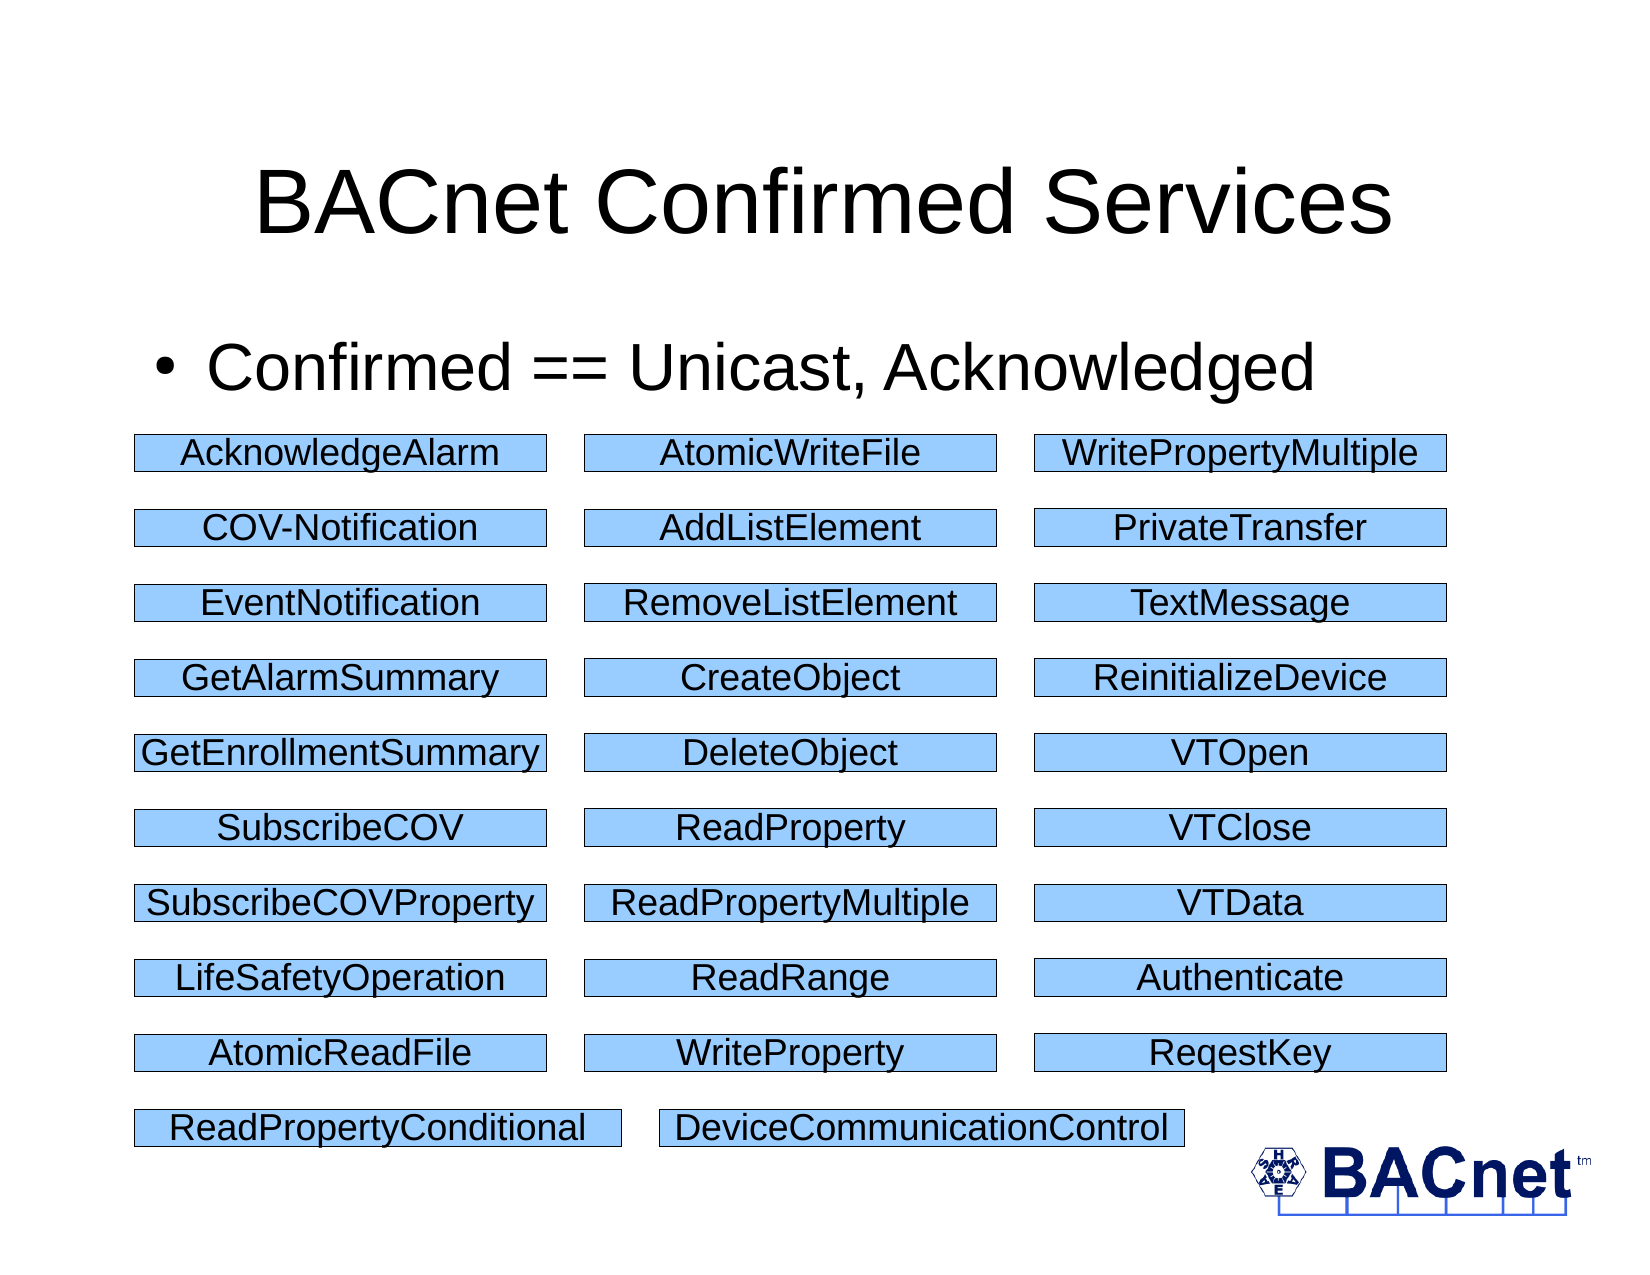

# BACnet Confirmed Services
Confirmed == Unicast, Acknowledged
AtomicWriteFile
WritePropertyMultiple
AcknowledgeAlarm
PrivateTransfer
COV-Notification
AddListElement
RemoveListElement
TextMessage
EventNotification
CreateObject
ReinitializeDevice
GetAlarmSummary
DeleteObject
VTOpen
GetEnrollmentSummary
ReadProperty
VTClose
SubscribeCOV
VTData
SubscribeCOVProperty
ReadPropertyMultiple
Authenticate
LifeSafetyOperation
ReadRange
ReqestKey
AtomicReadFile
WriteProperty
ReadPropertyConditional
DeviceCommunicationControl